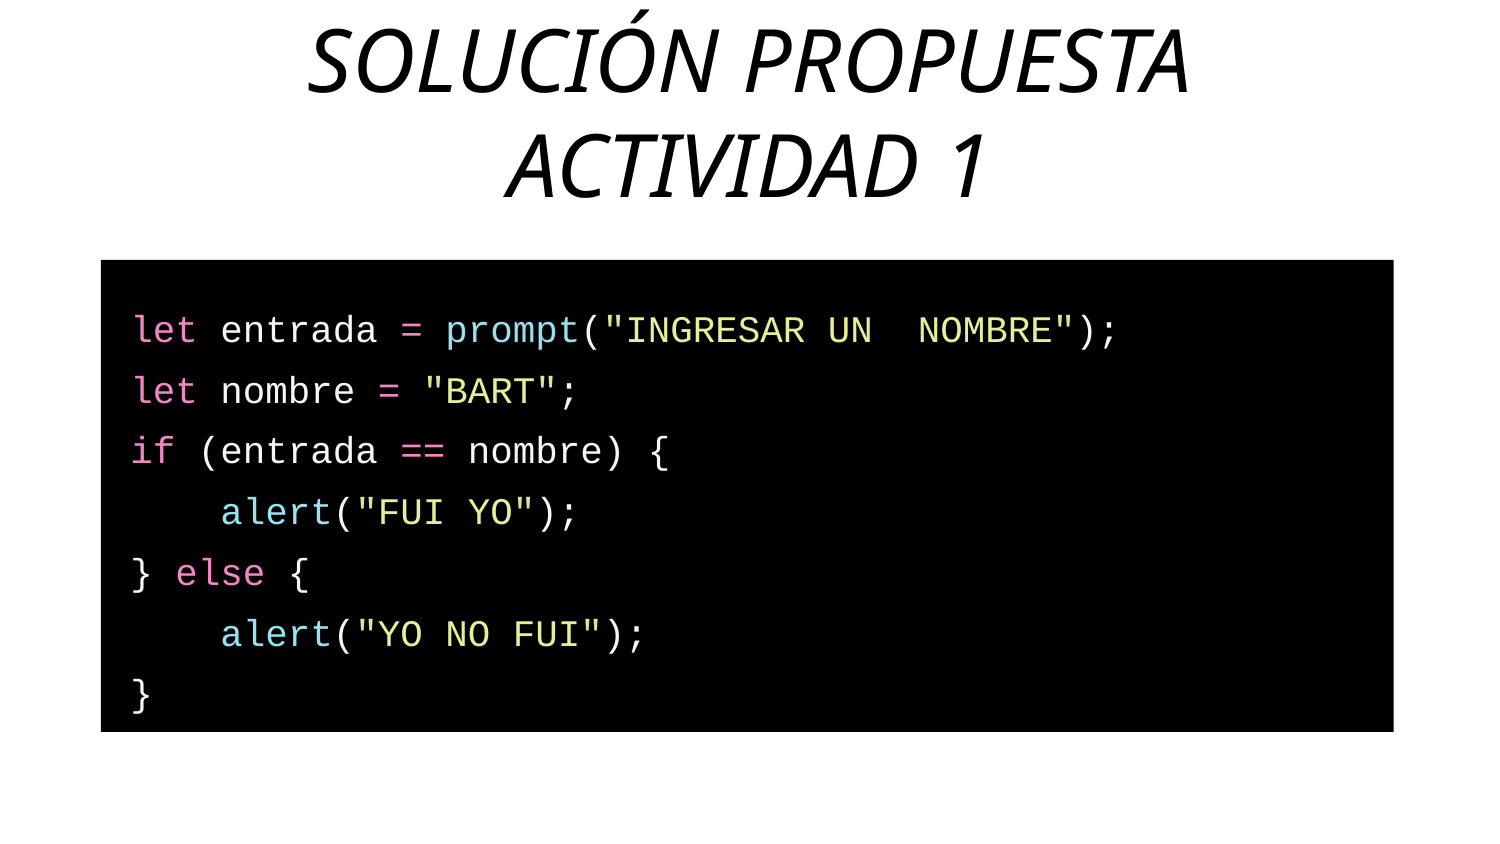

SOLUCIÓN PROPUESTA ACTIVIDAD 1
let entrada = prompt("INGRESAR UN NOMBRE");
let nombre = "BART";
if (entrada == nombre) {
 alert("FUI YO");
} else {
 alert("YO NO FUI");
}